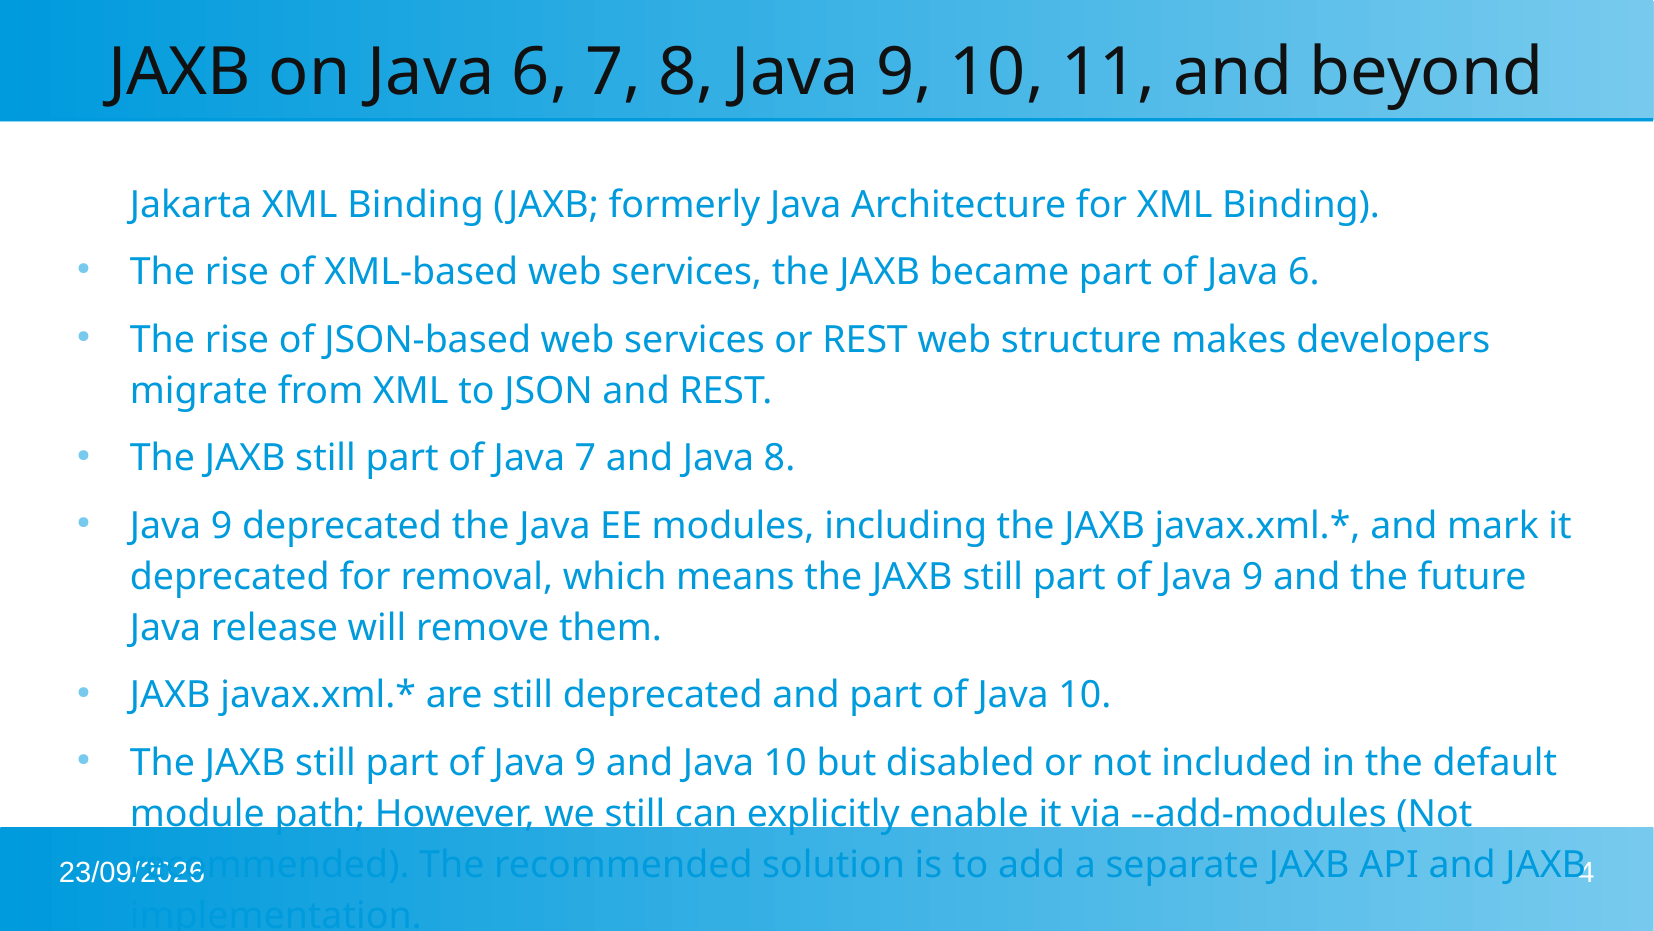

# JAXB on Java 6, 7, 8, Java 9, 10, 11, and beyond
Jakarta XML Binding (JAXB; formerly Java Architecture for XML Binding).
The rise of XML-based web services, the JAXB became part of Java 6.
The rise of JSON-based web services or REST web structure makes developers migrate from XML to JSON and REST.
The JAXB still part of Java 7 and Java 8.
Java 9 deprecated the Java EE modules, including the JAXB javax.xml.*, and mark it deprecated for removal, which means the JAXB still part of Java 9 and the future Java release will remove them.
JAXB javax.xml.* are still deprecated and part of Java 10.
The JAXB still part of Java 9 and Java 10 but disabled or not included in the default module path; However, we still can explicitly enable it via --add-modules (Not recommended). The recommended solution is to add a separate JAXB API and JAXB implementation.
4